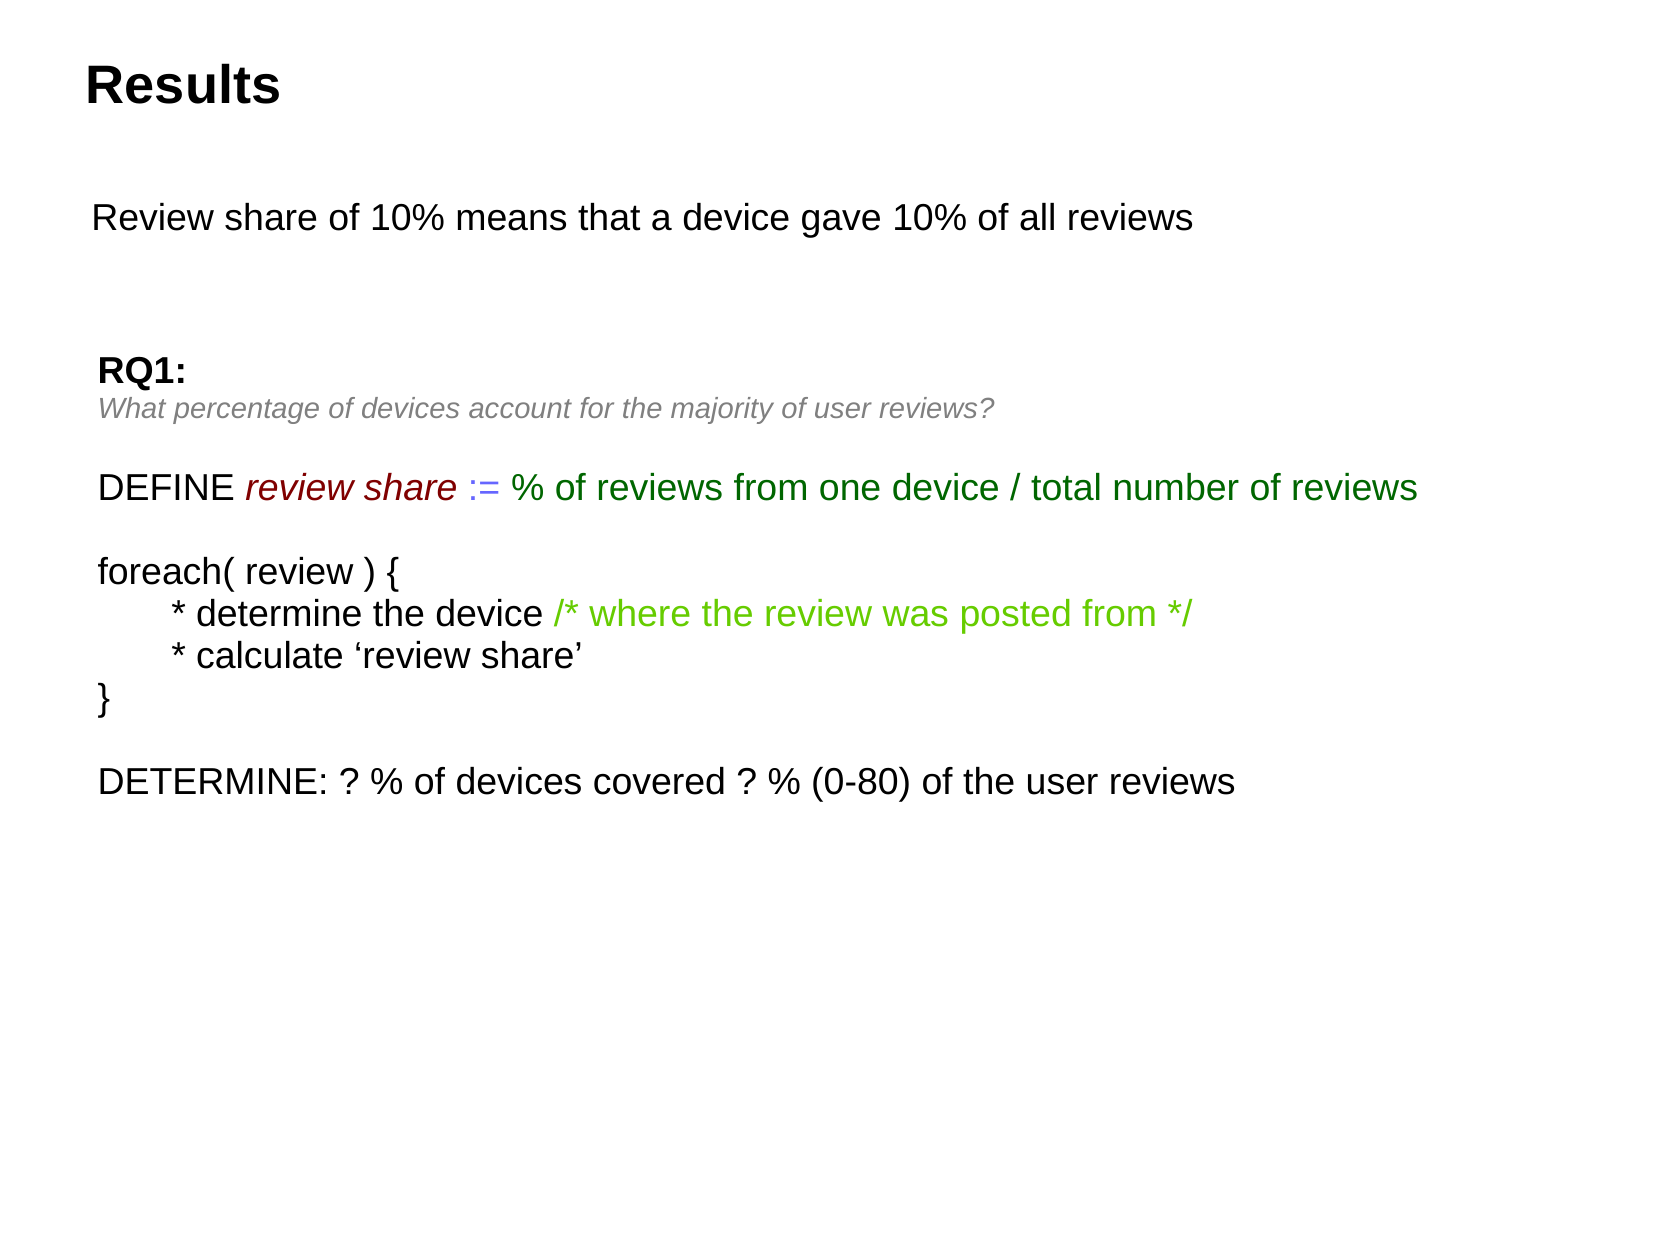

Results
Review share of 10% means that a device gave 10% of all reviews
RQ1:
What percentage of devices account for the majority of user reviews?
DEFINE review share := % of reviews from one device / total number of reviews
foreach( review ) {
	* determine the device /* where the review was posted from */
	* calculate ‘review share’
}
DETERMINE: ? % of devices covered ? % (0-80) of the user reviews